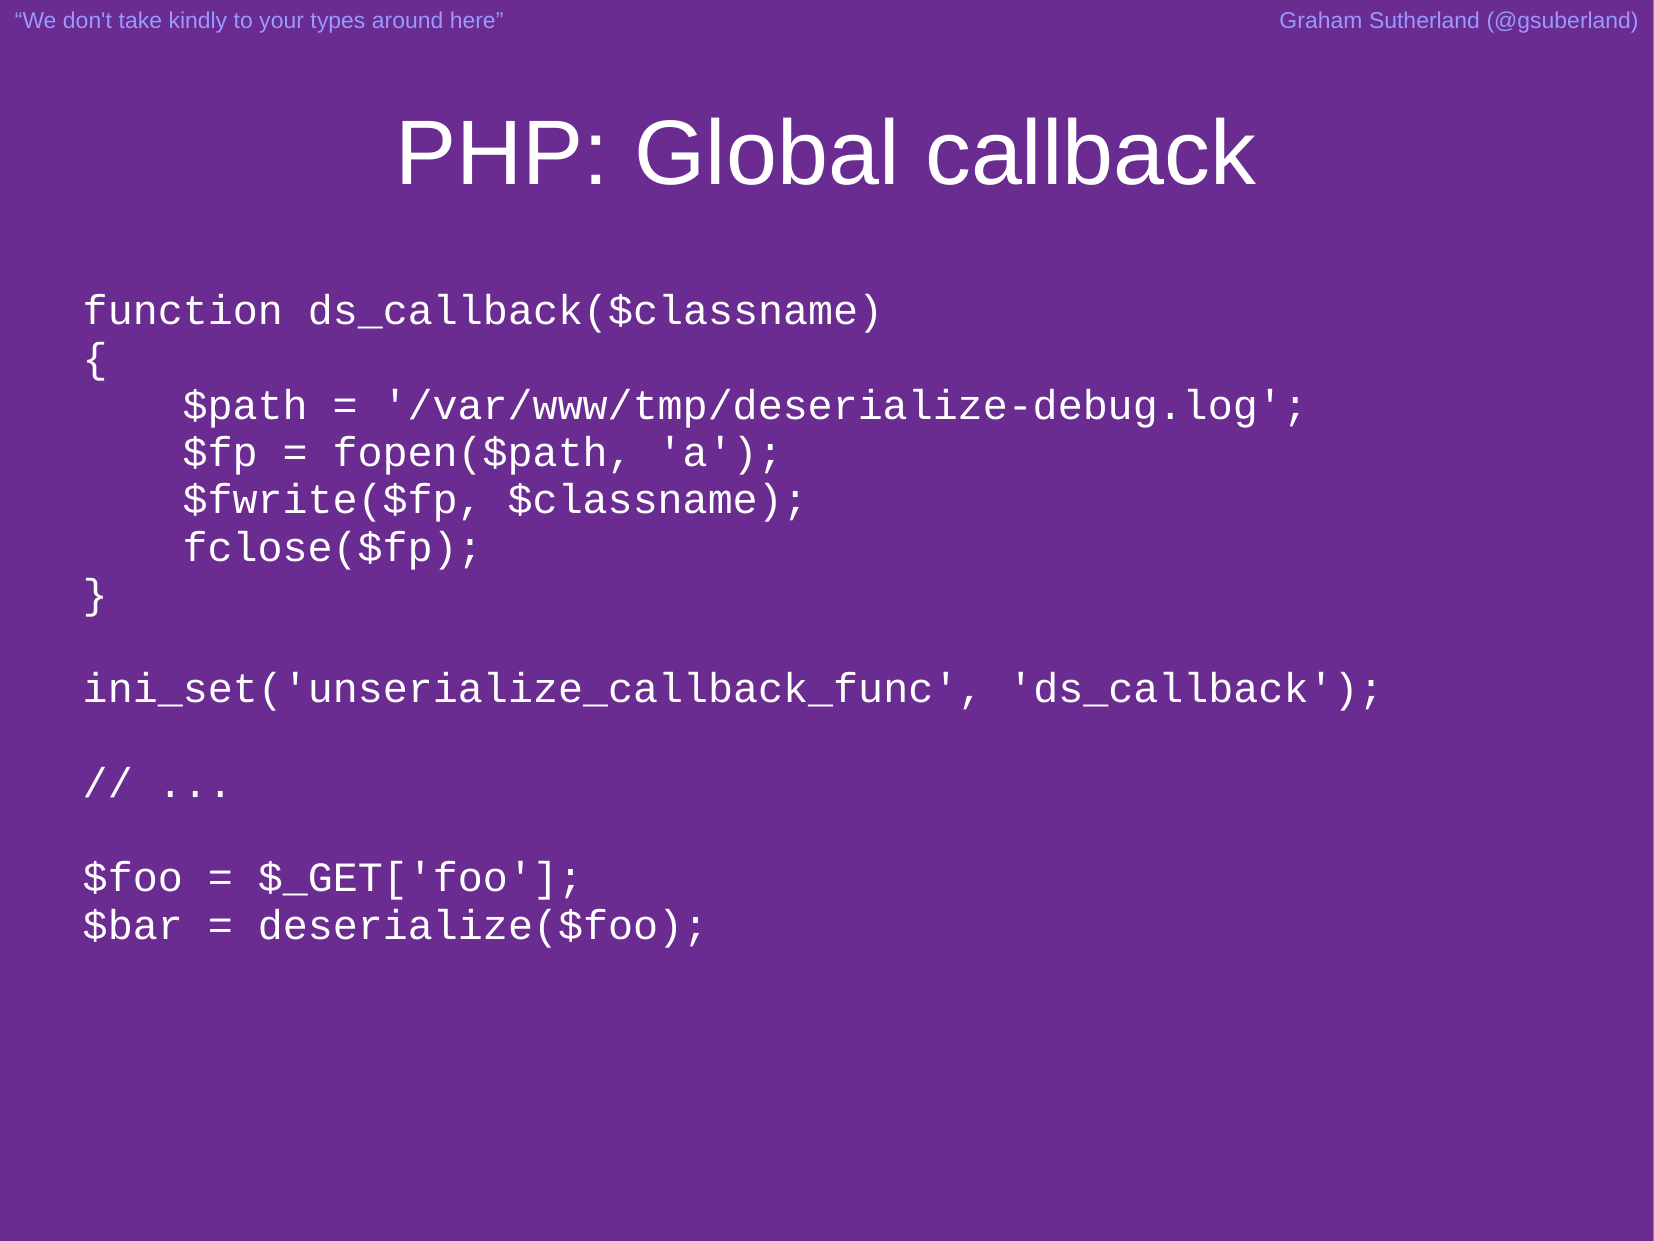

# PHP: Global callback
function ds_callback($classname)
{
 $path = '/var/www/tmp/deserialize-debug.log';
 $fp = fopen($path, 'a');
 $fwrite($fp, $classname);
 fclose($fp);
}
ini_set('unserialize_callback_func', 'ds_callback');
// ...
$foo = $_GET['foo'];
$bar = deserialize($foo);